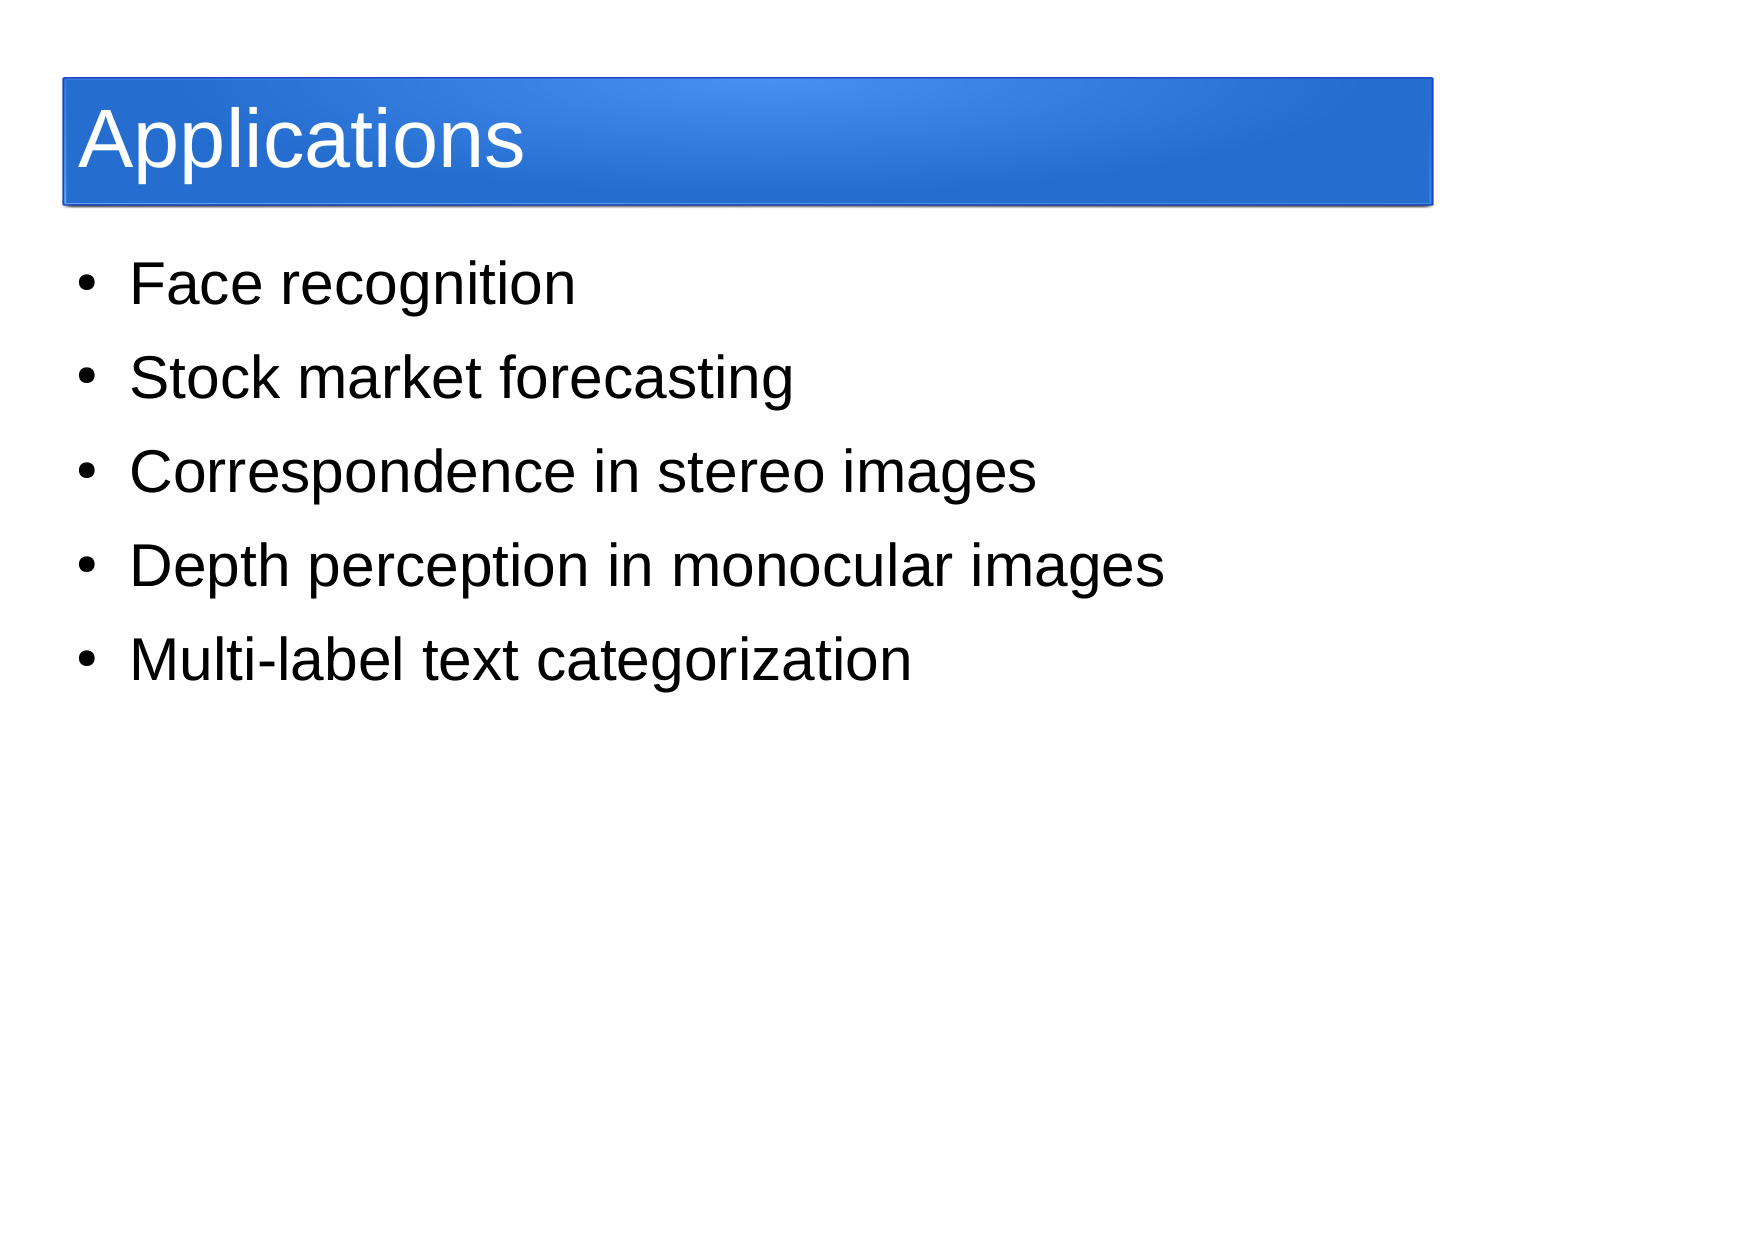

# Applications
Face recognition
Stock market forecasting
Correspondence in stereo images
Depth perception in monocular images
Multi-label text categorization